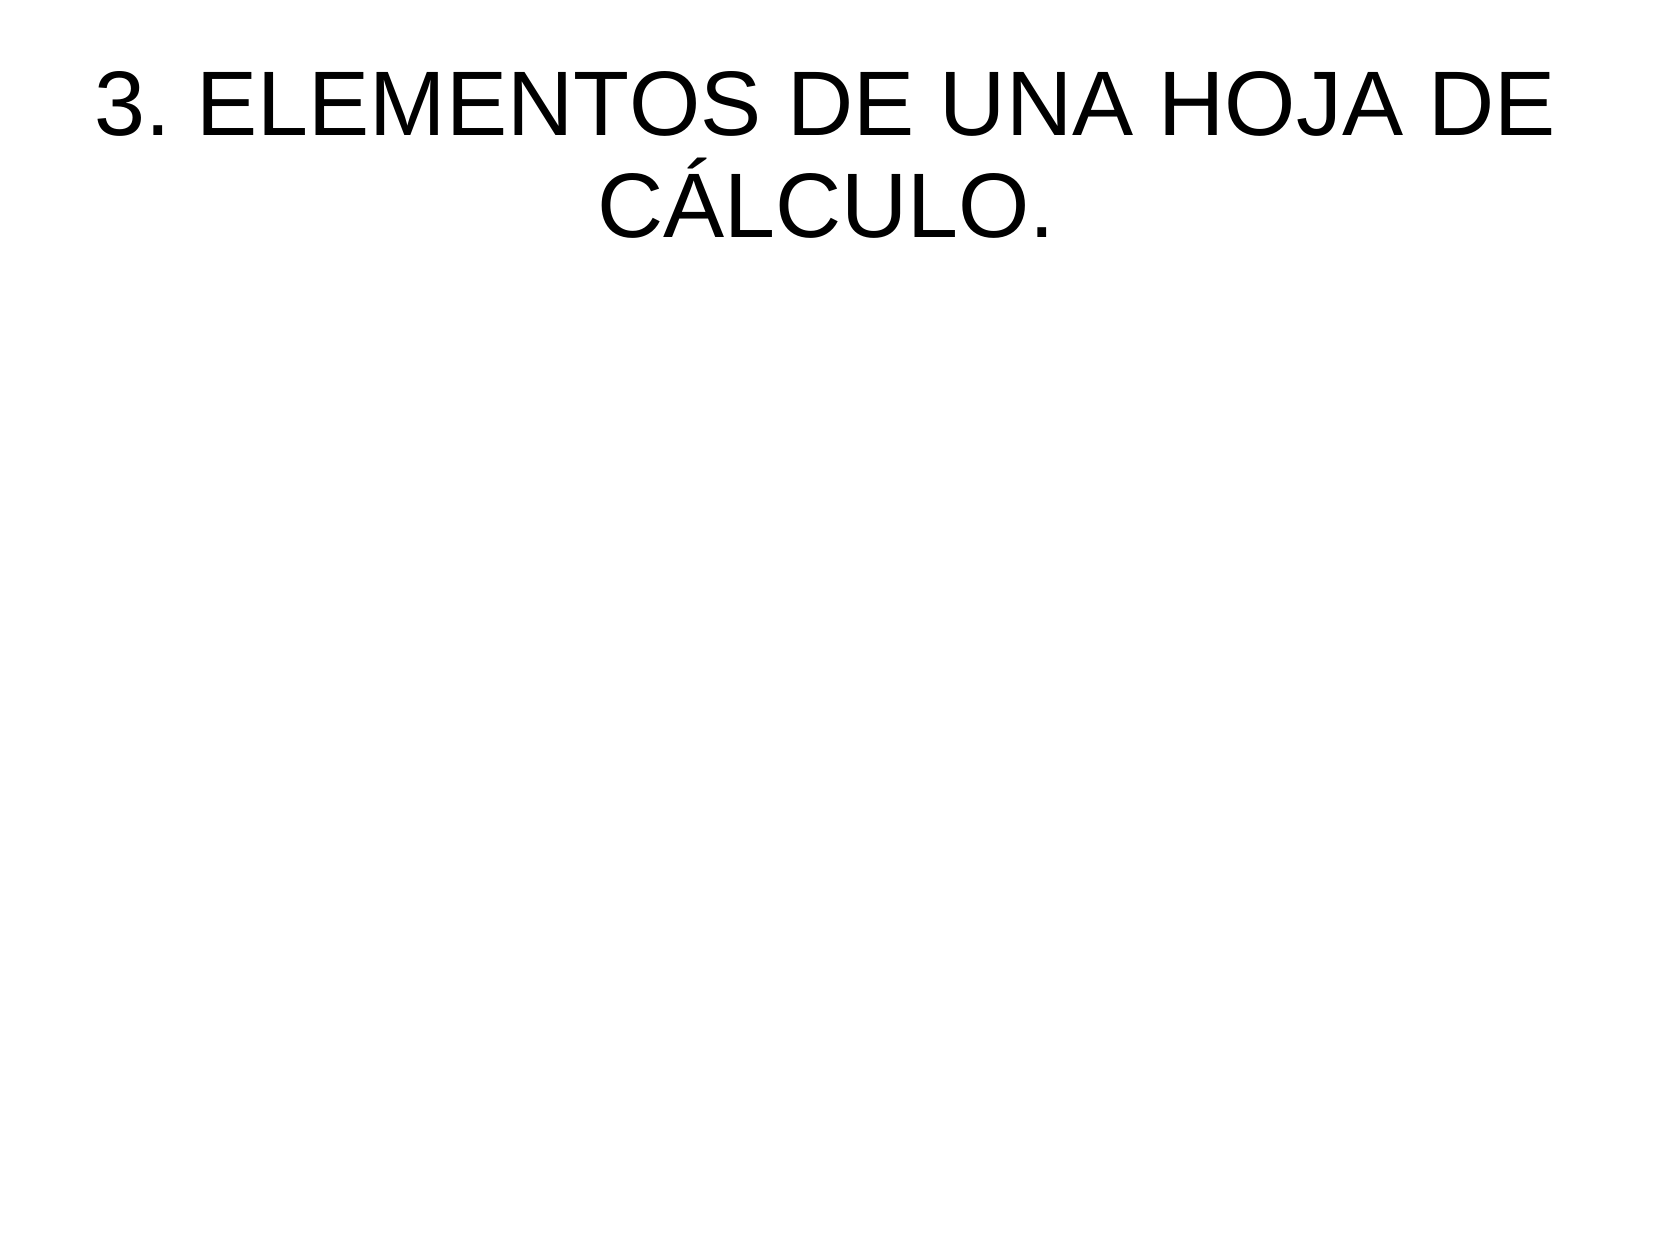

# 3. ELEMENTOS DE UNA HOJA DE CÁLCULO.